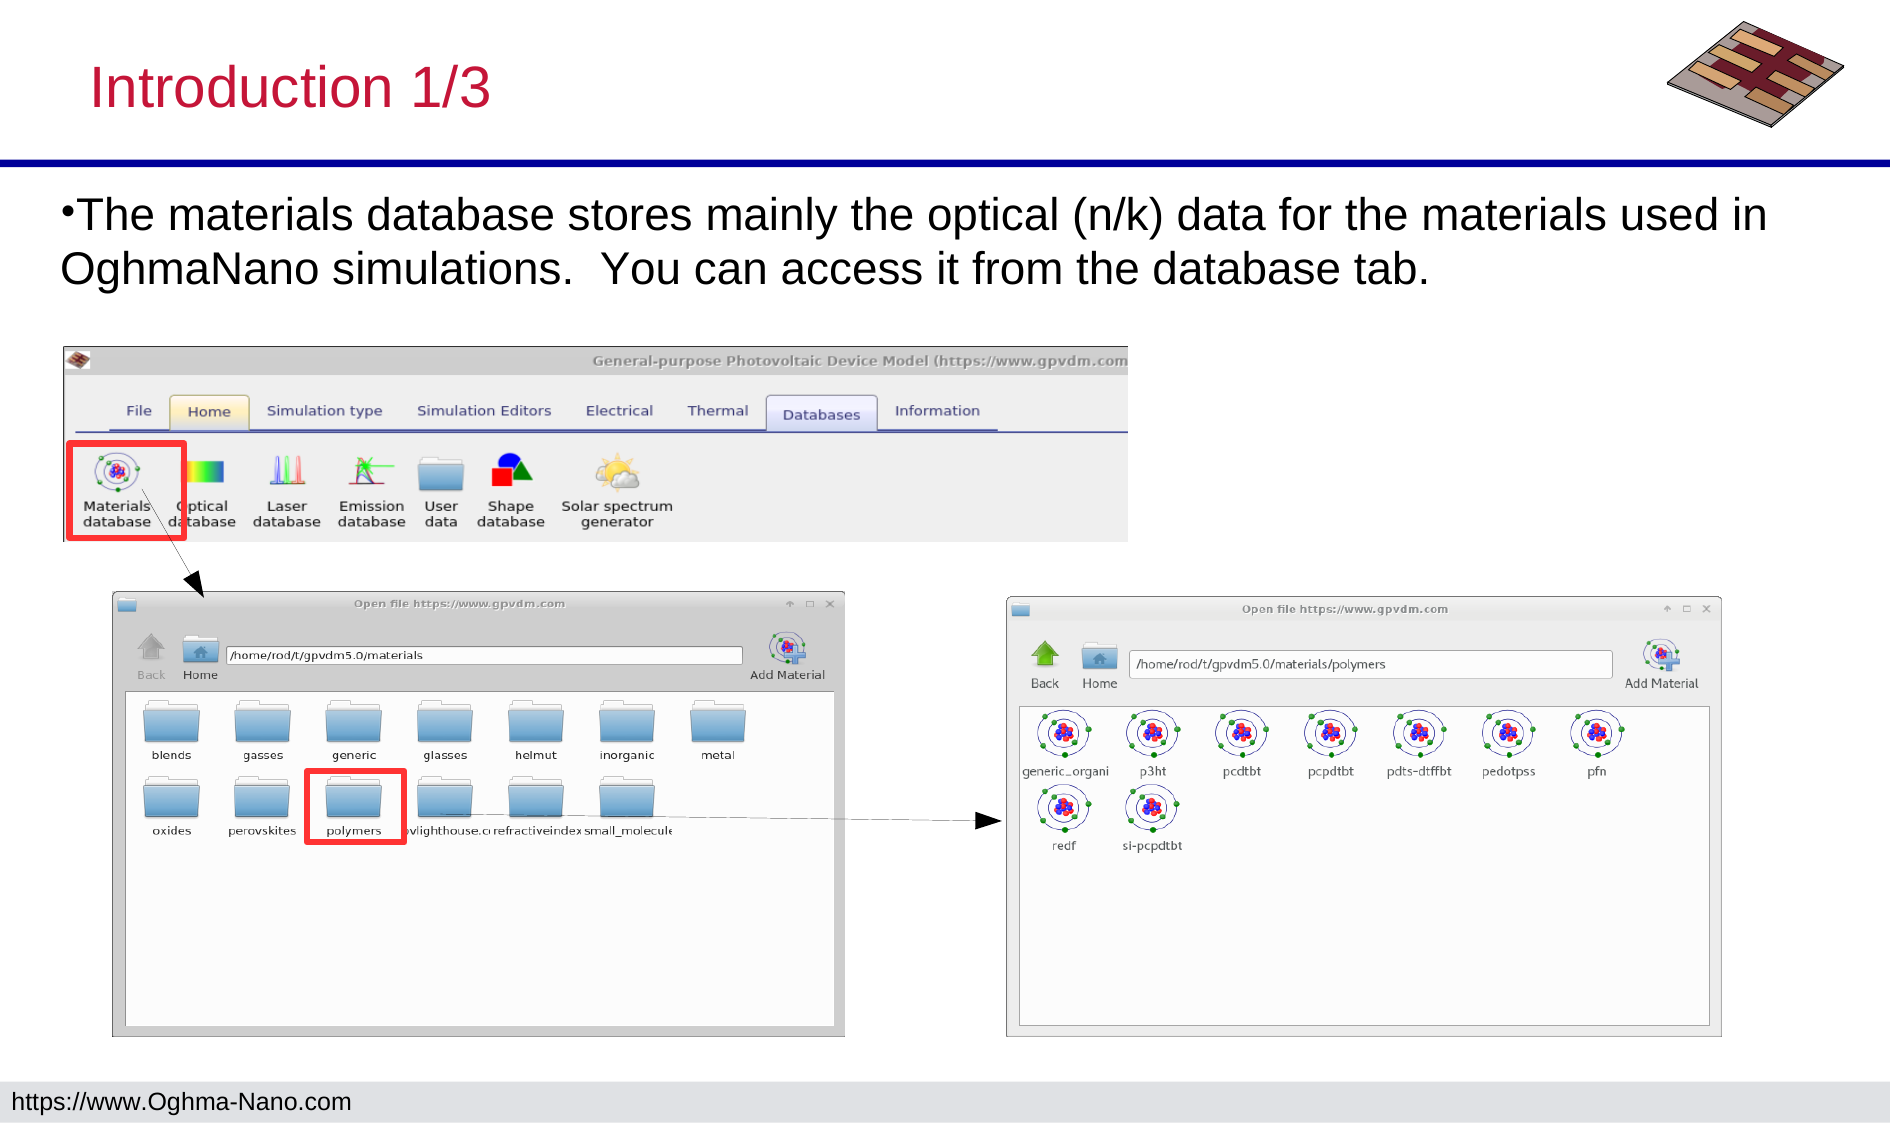

# Introduction 1/3
The materials database stores mainly the optical (n/k) data for the materials used in OghmaNano simulations. You can access it from the database tab.